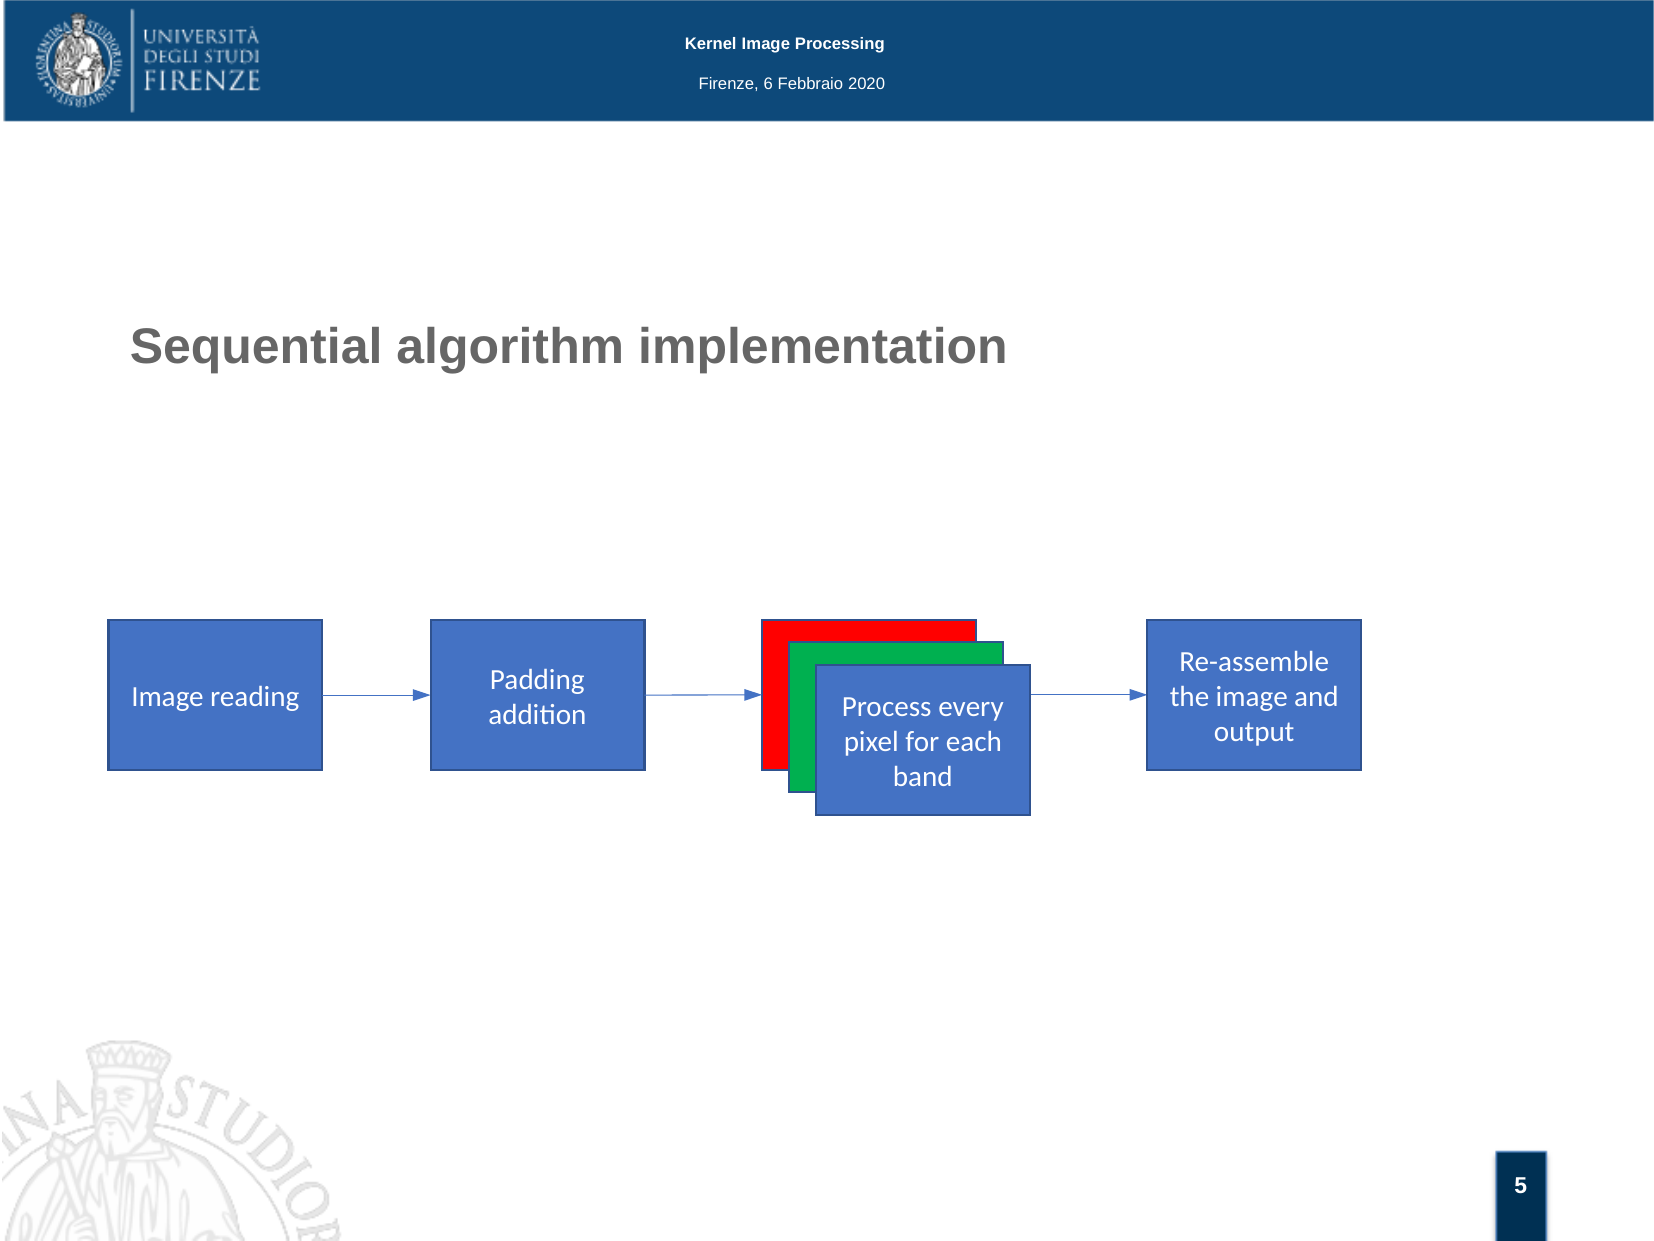

Kernel Image Processing
Firenze, 6 Febbraio 2020
Sequential algorithm implementation
Re-assemble the image and output
Image reading
Padding addition
Process every pixel
Process every pixel
Process every pixel for each band
5